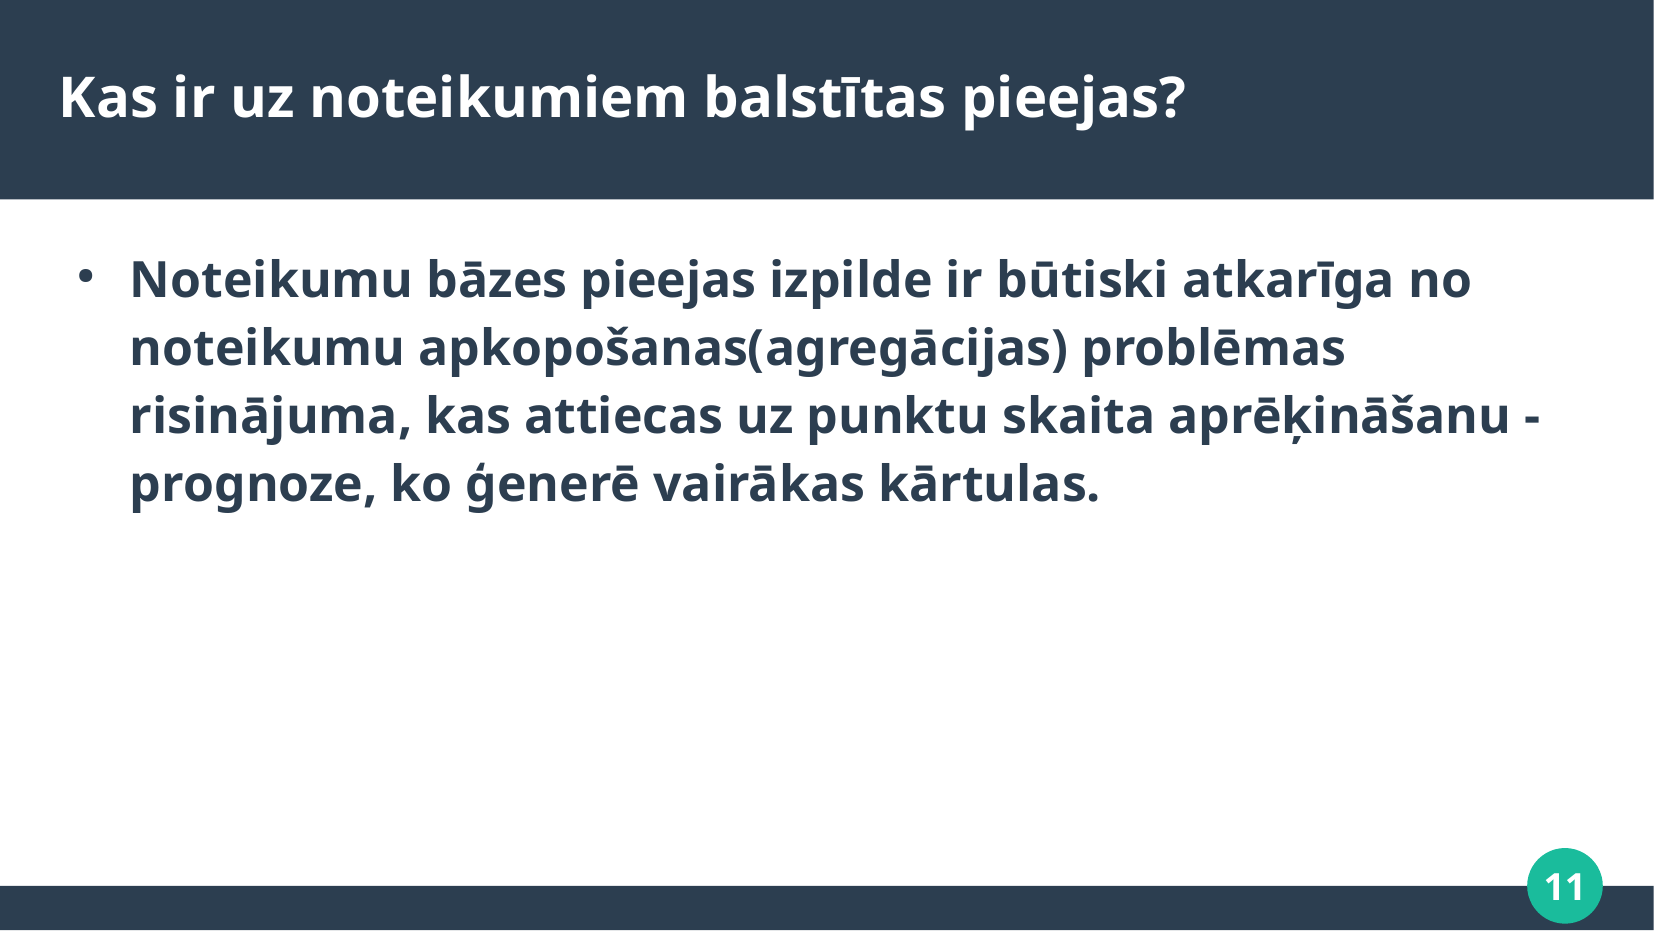

# Kas ir uz noteikumiem balstītas pieejas?
Noteikumu bāzes pieejas izpilde ir būtiski atkarīga no noteikumu apkopošanas(agregācijas) problēmas risinājuma, kas attiecas uz punktu skaita aprēķināšanu - prognoze, ko ģenerē vairākas kārtulas.